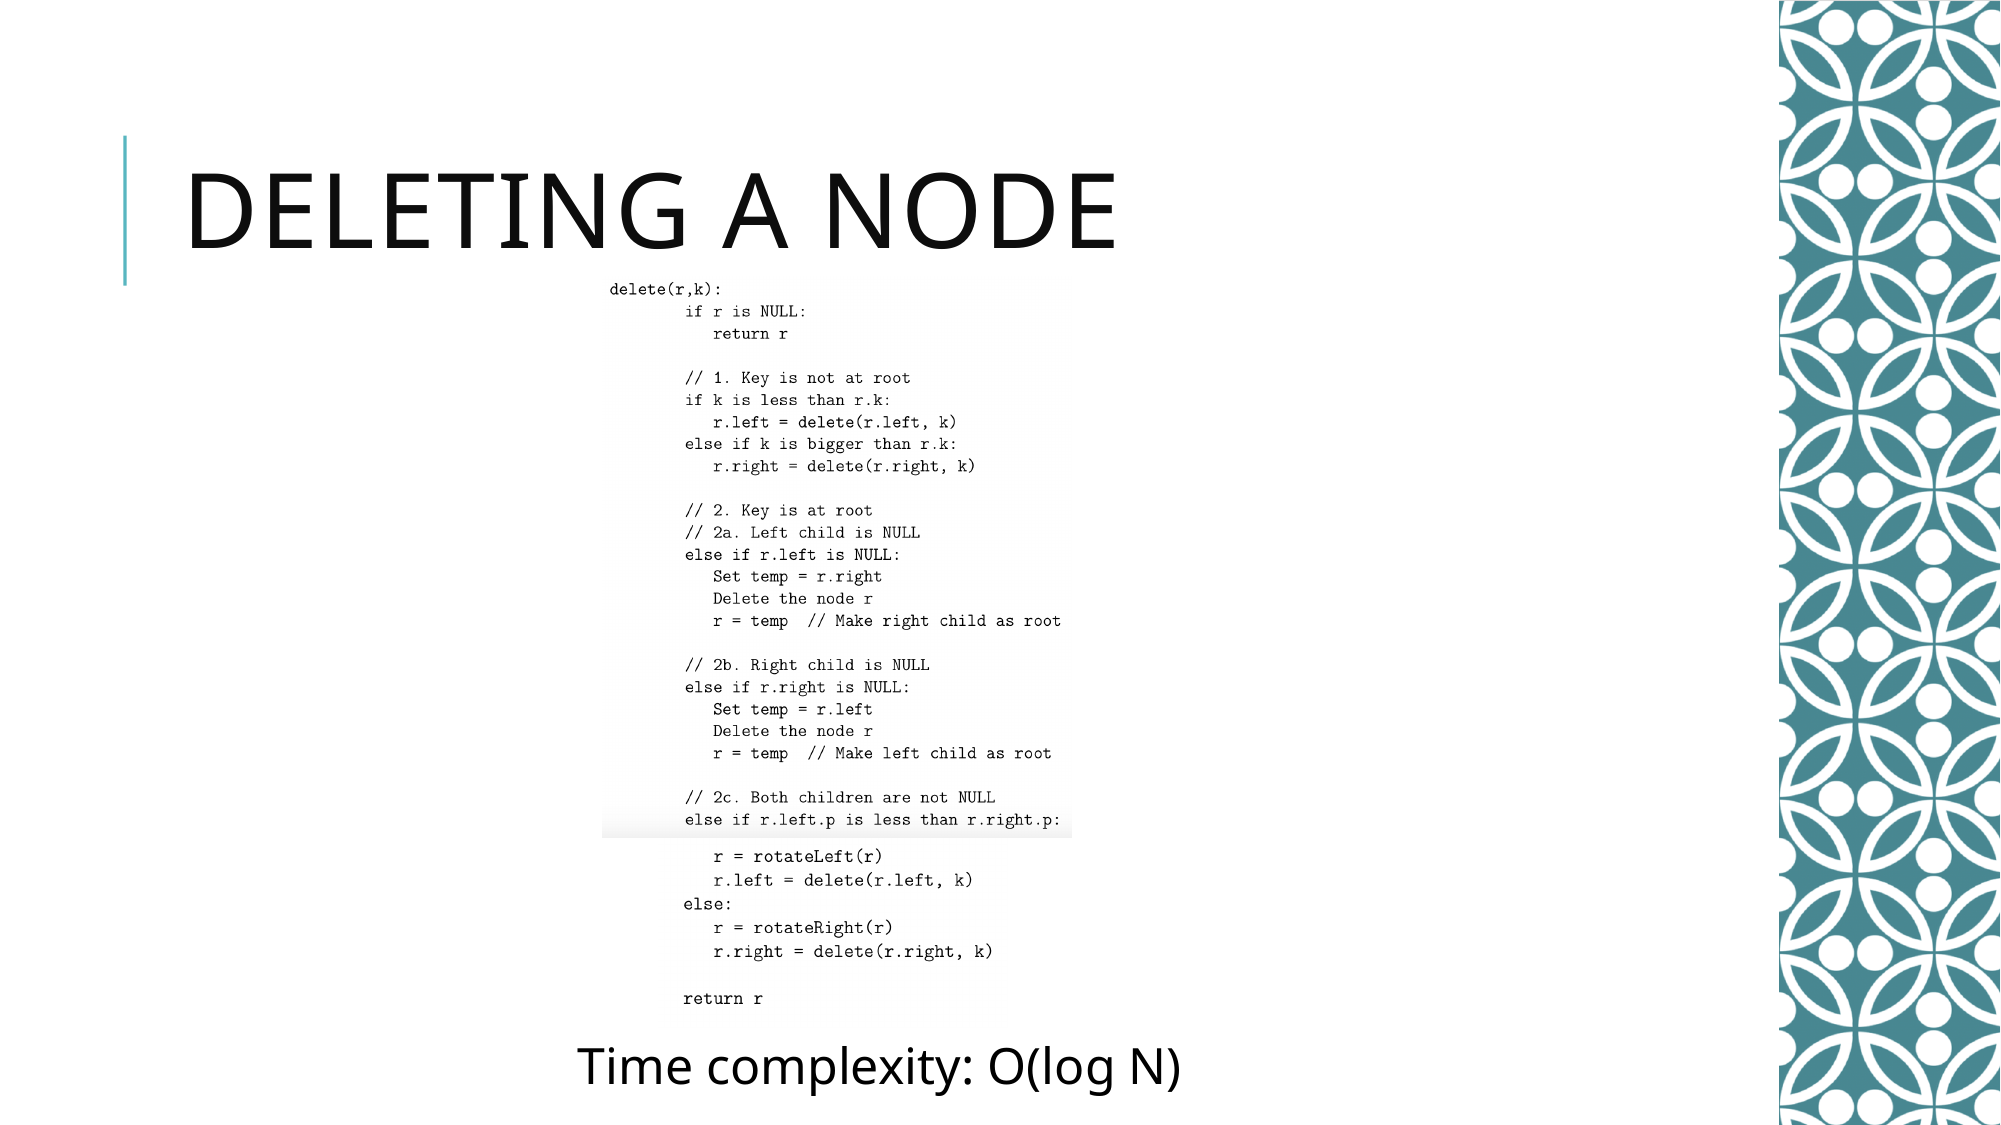

# Deleting a node
Time complexity: O(log N)